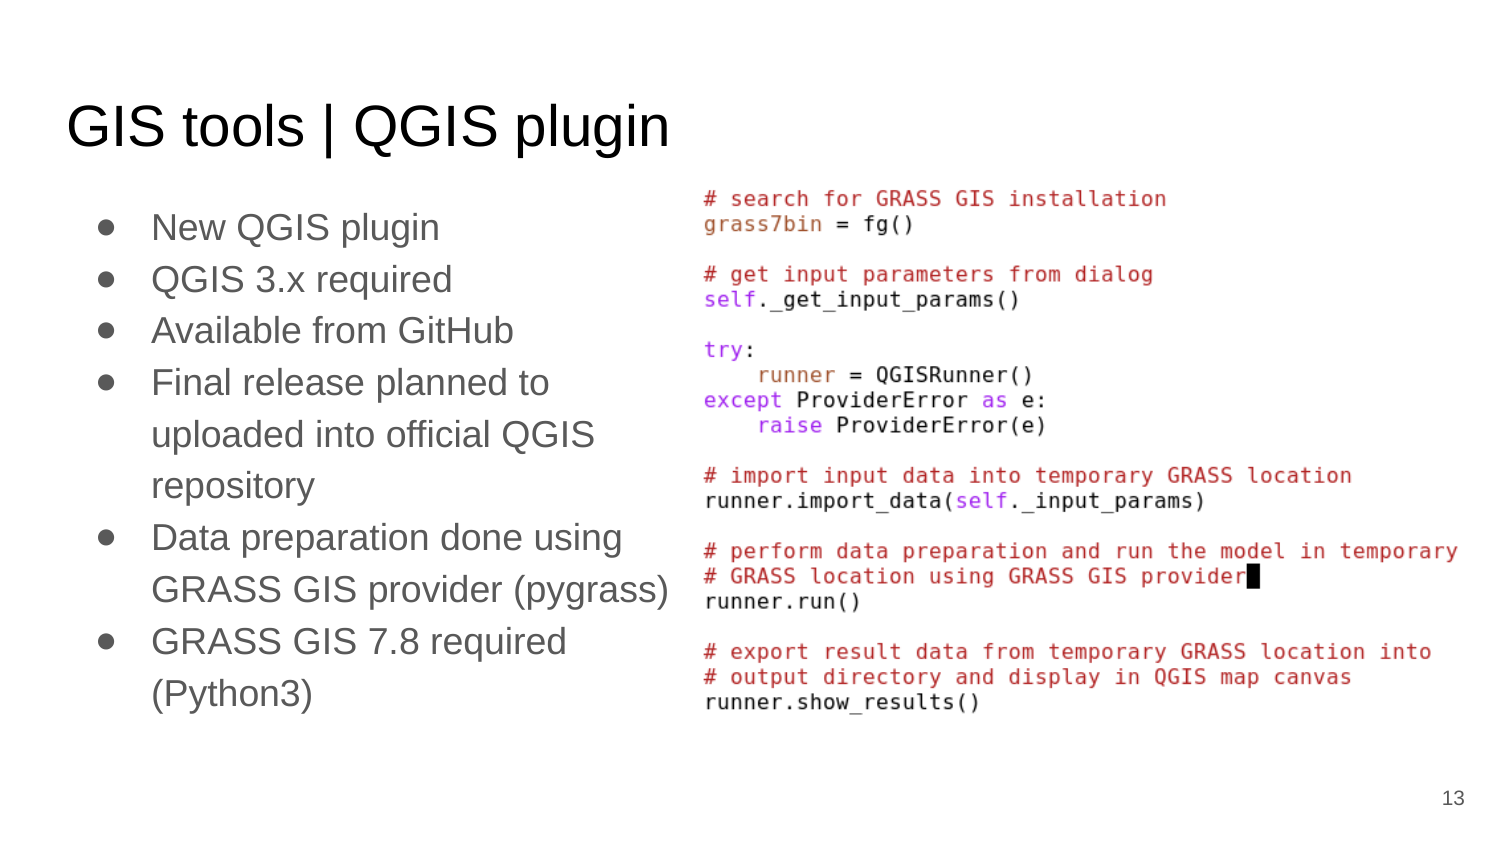

# GIS tools | QGIS plugin
New QGIS plugin
QGIS 3.x required
Available from GitHub
Final release planned to uploaded into official QGIS repository
Data preparation done using GRASS GIS provider (pygrass)
GRASS GIS 7.8 required (Python3)